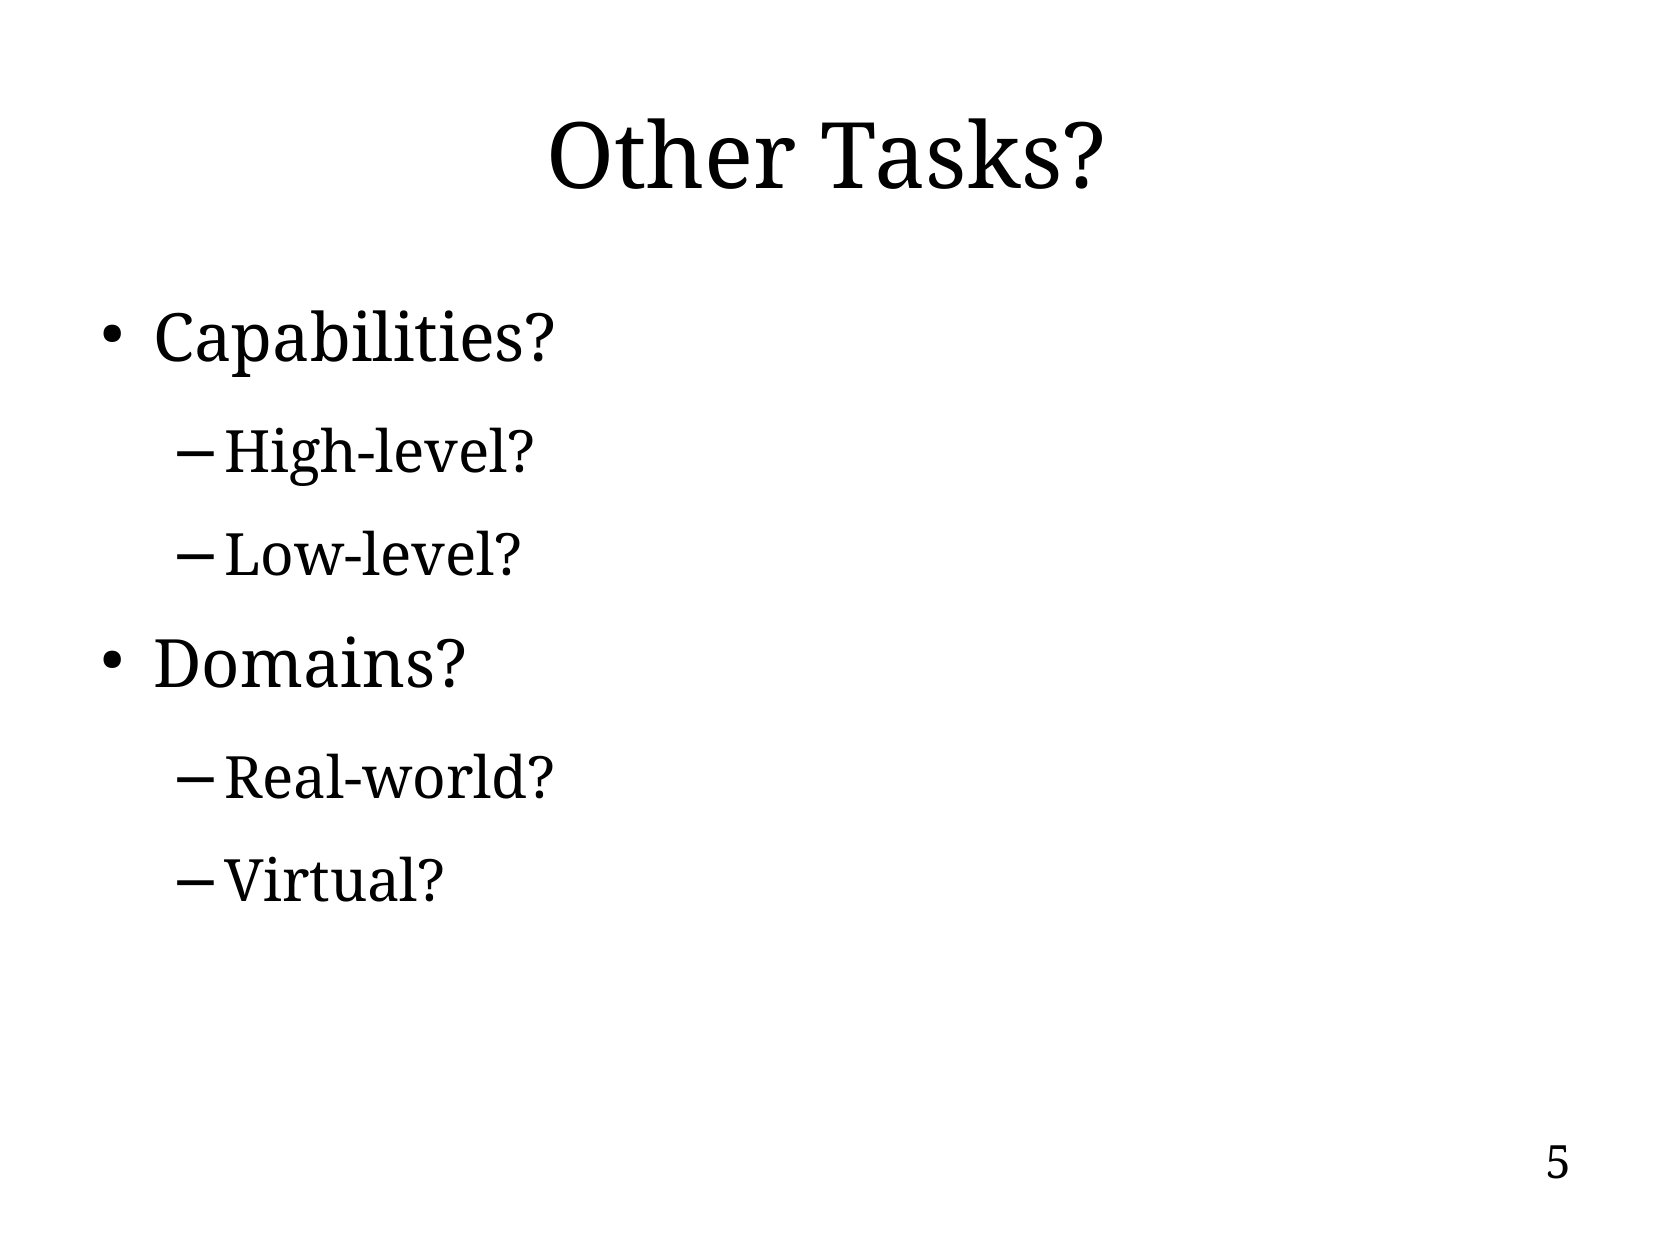

# Other Tasks?
Capabilities?
High-level?
Low-level?
Domains?
Real-world?
Virtual?
5